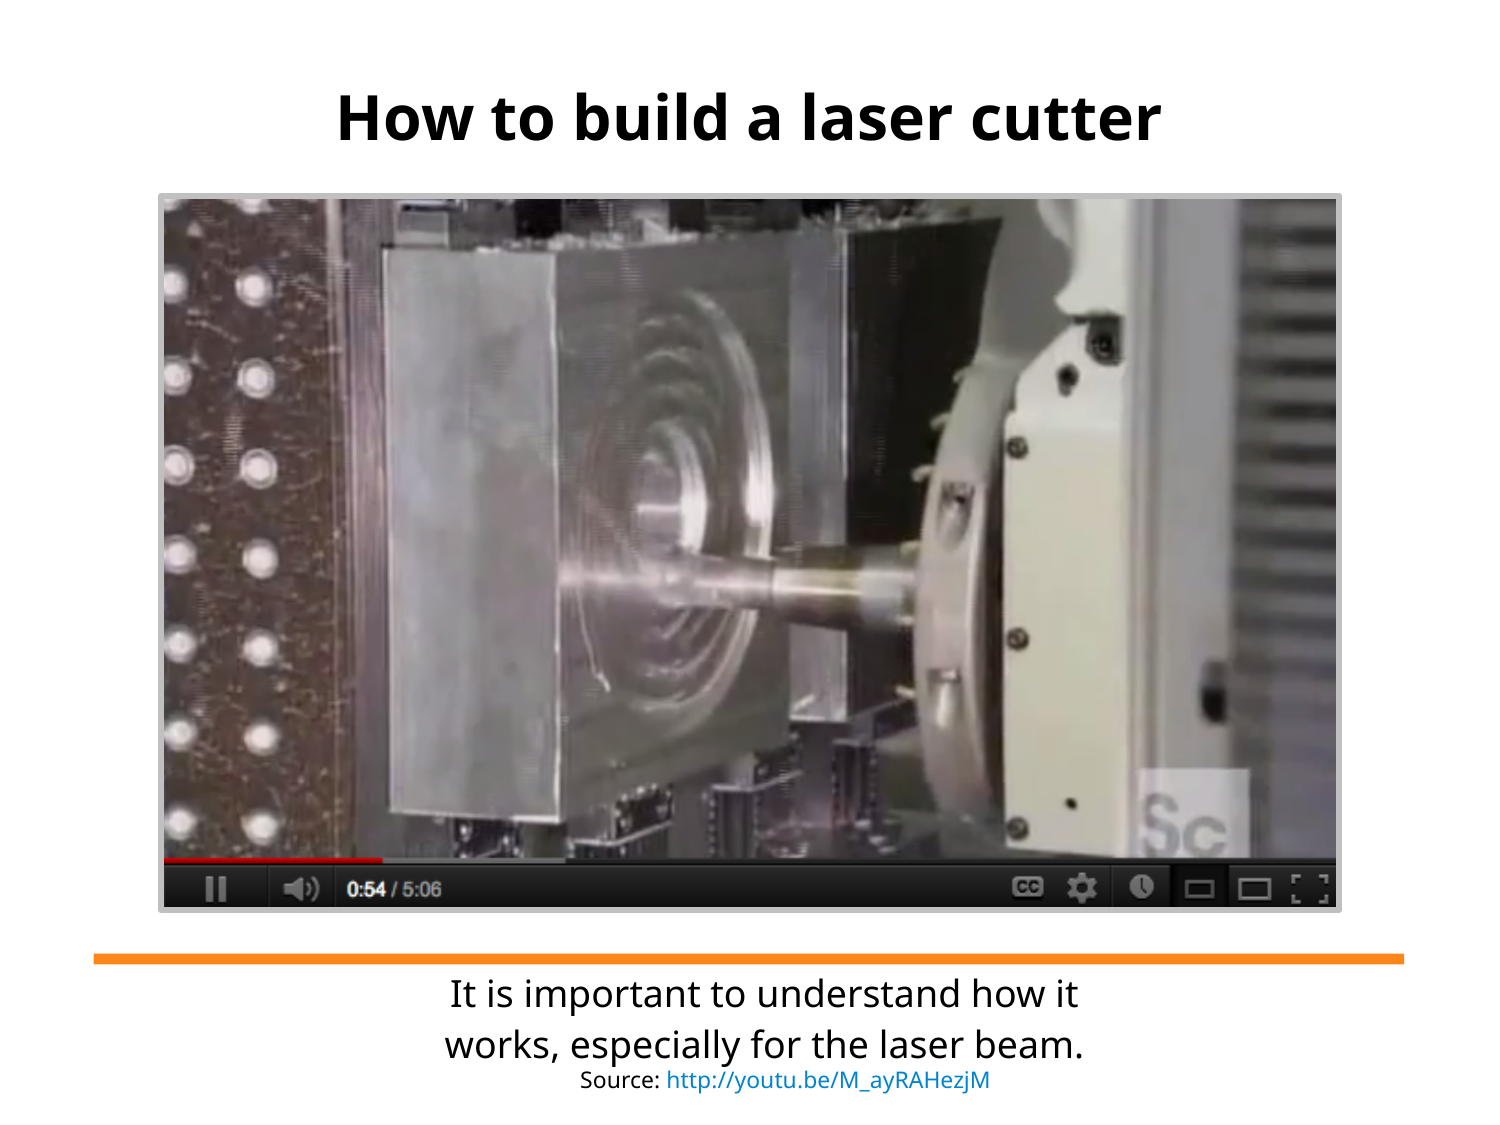

# How to build a laser cutter
It is important to understand how it works, especially for the laser beam.
Source: http://youtu.be/M_ayRAHezjM